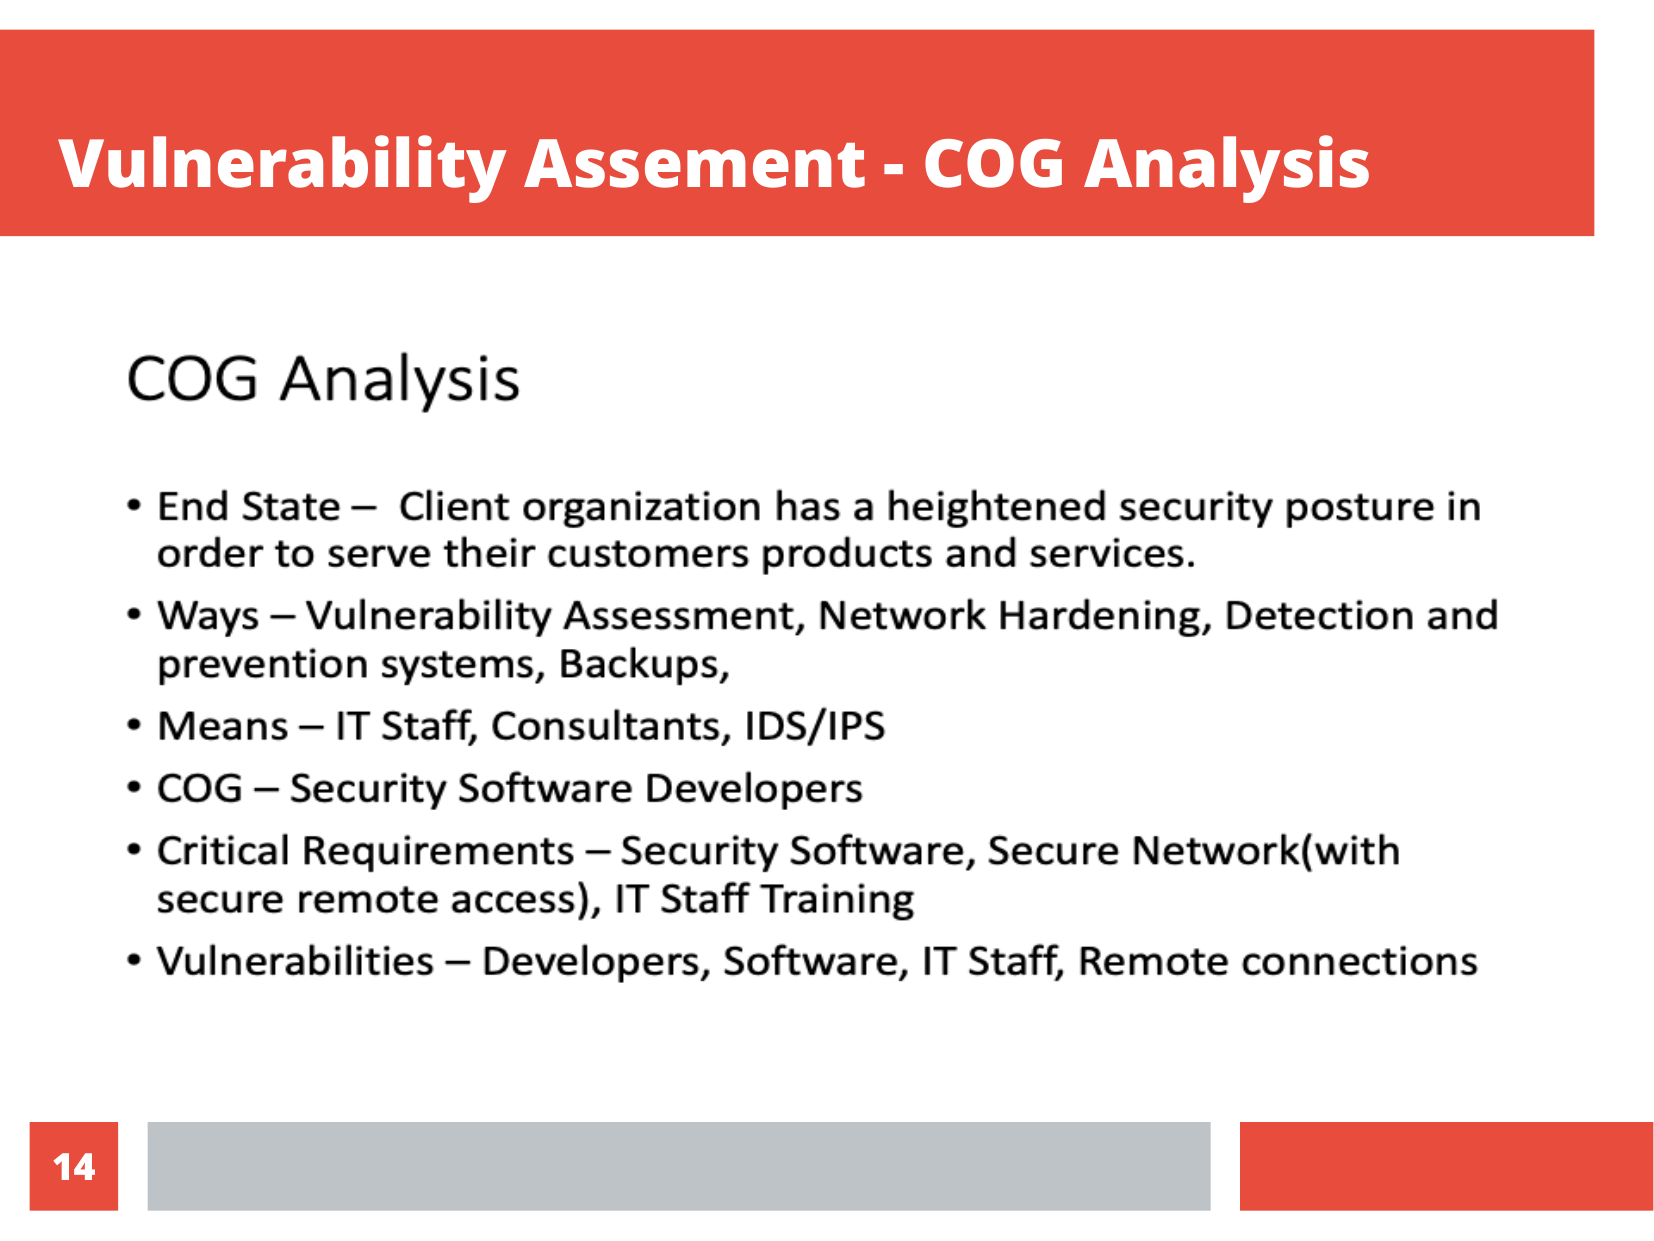

# Vulnerability Assement - COG Analysis
14